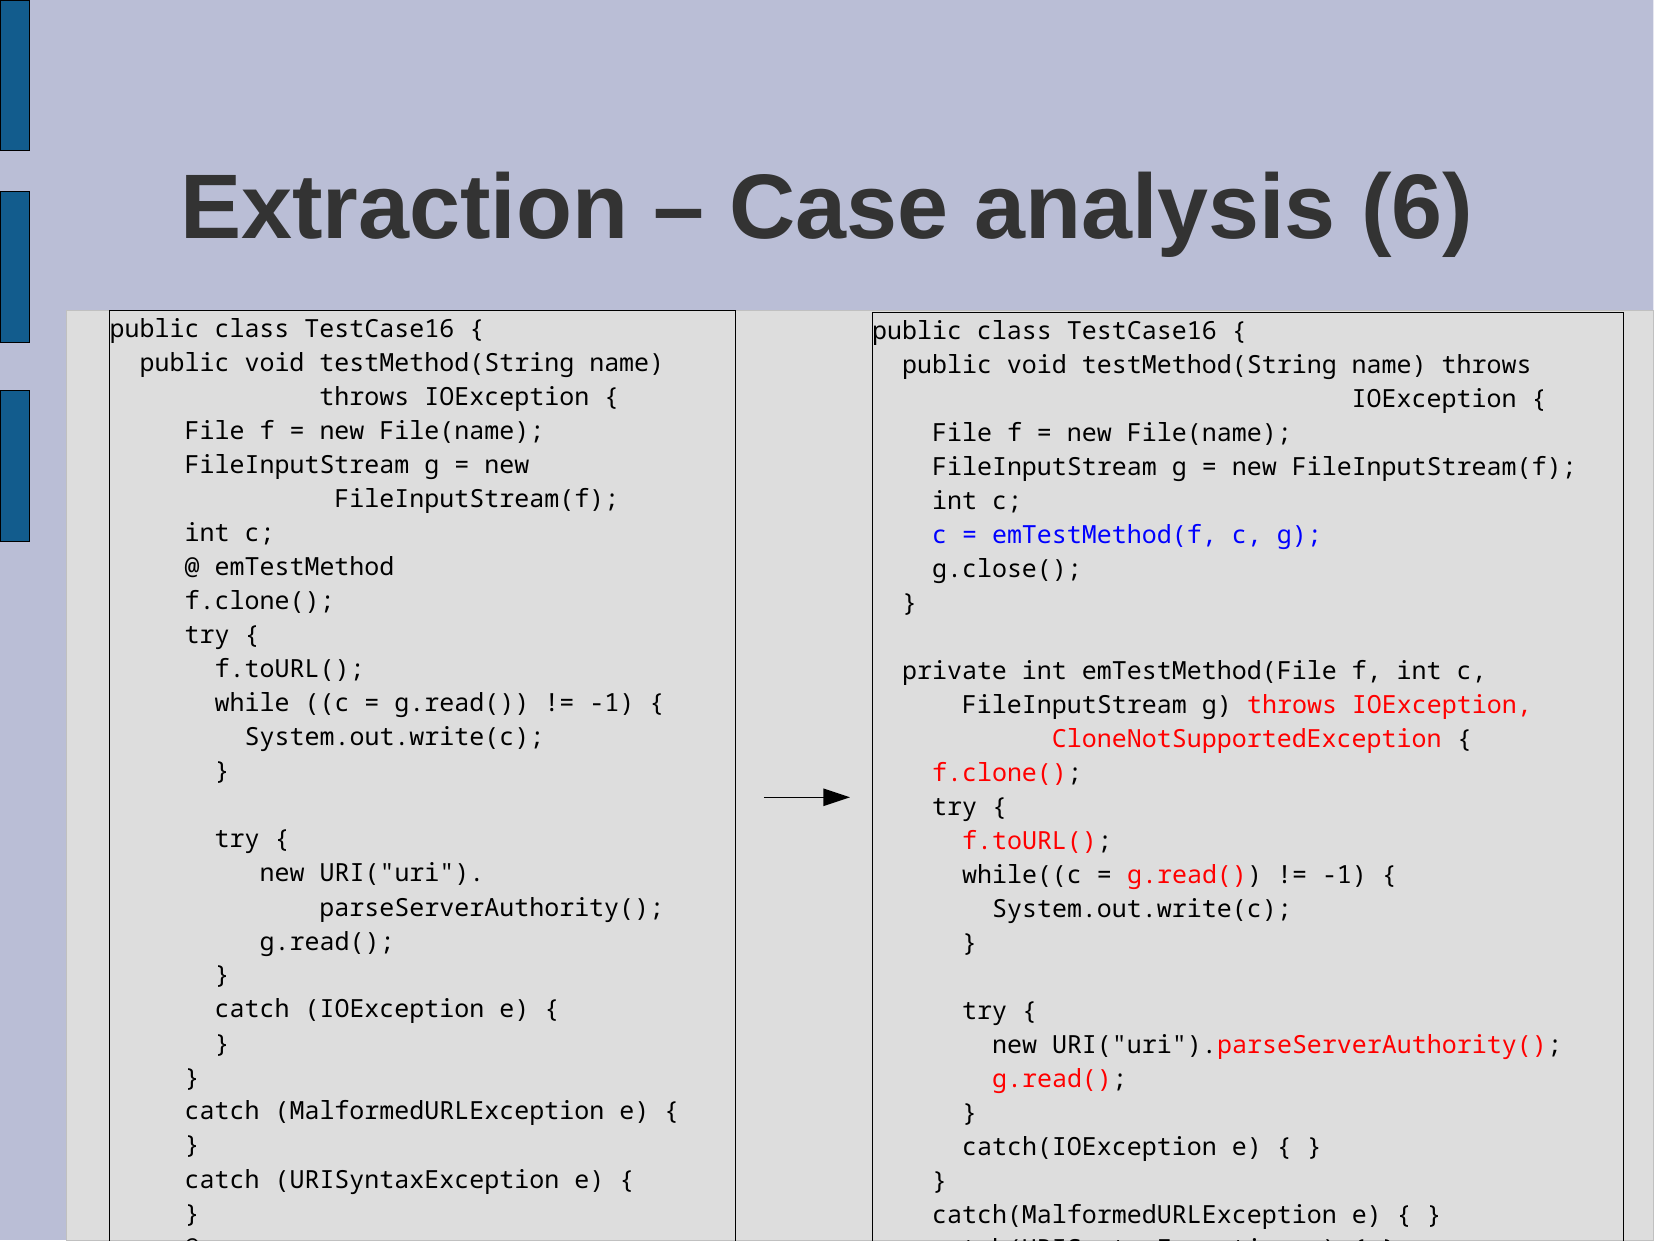

# Extraction – Case analysis (6)
public class TestCase16 {
 public void testMethod(String name) throws IOException {
	File f = new File(name);
	FileInputStream g = new FileInputStream(f);
	int c;
	@ emTestMethod
	f.clone();
	try {
 	 f.toURL();
	 while ((c = g.read()) != -1) {
 System.out.write(c);
 }
	 try {
		new URI("uri"). parseServerAuthority();
		g.read();
 }
	 catch (IOException e) {
 }
	}
	catch (MalformedURLException e) {
 }
	catch (URISyntaxException e) {
 }
	@
	g.close();
 }
}
public class TestCase16 {
 public void testMethod(String name) throws IOException {
 File f = new File(name);
 FileInputStream g = new FileInputStream(f);
 int c;
 c = emTestMethod(f, c, g);
 g.close();
 }
 private int emTestMethod(File f, int c, FileInputStream g) throws IOException, CloneNotSupportedException {
 f.clone();
 try {
 f.toURL();
 while((c = g.read()) != -1) {
 System.out.write(c);
 }
 try {
 new URI("uri").parseServerAuthority();
 g.read();
 }
 catch(IOException e) { }
 }
 catch(MalformedURLException e) { }
 catch(URISyntaxException e) { }
 return c;
 }
}